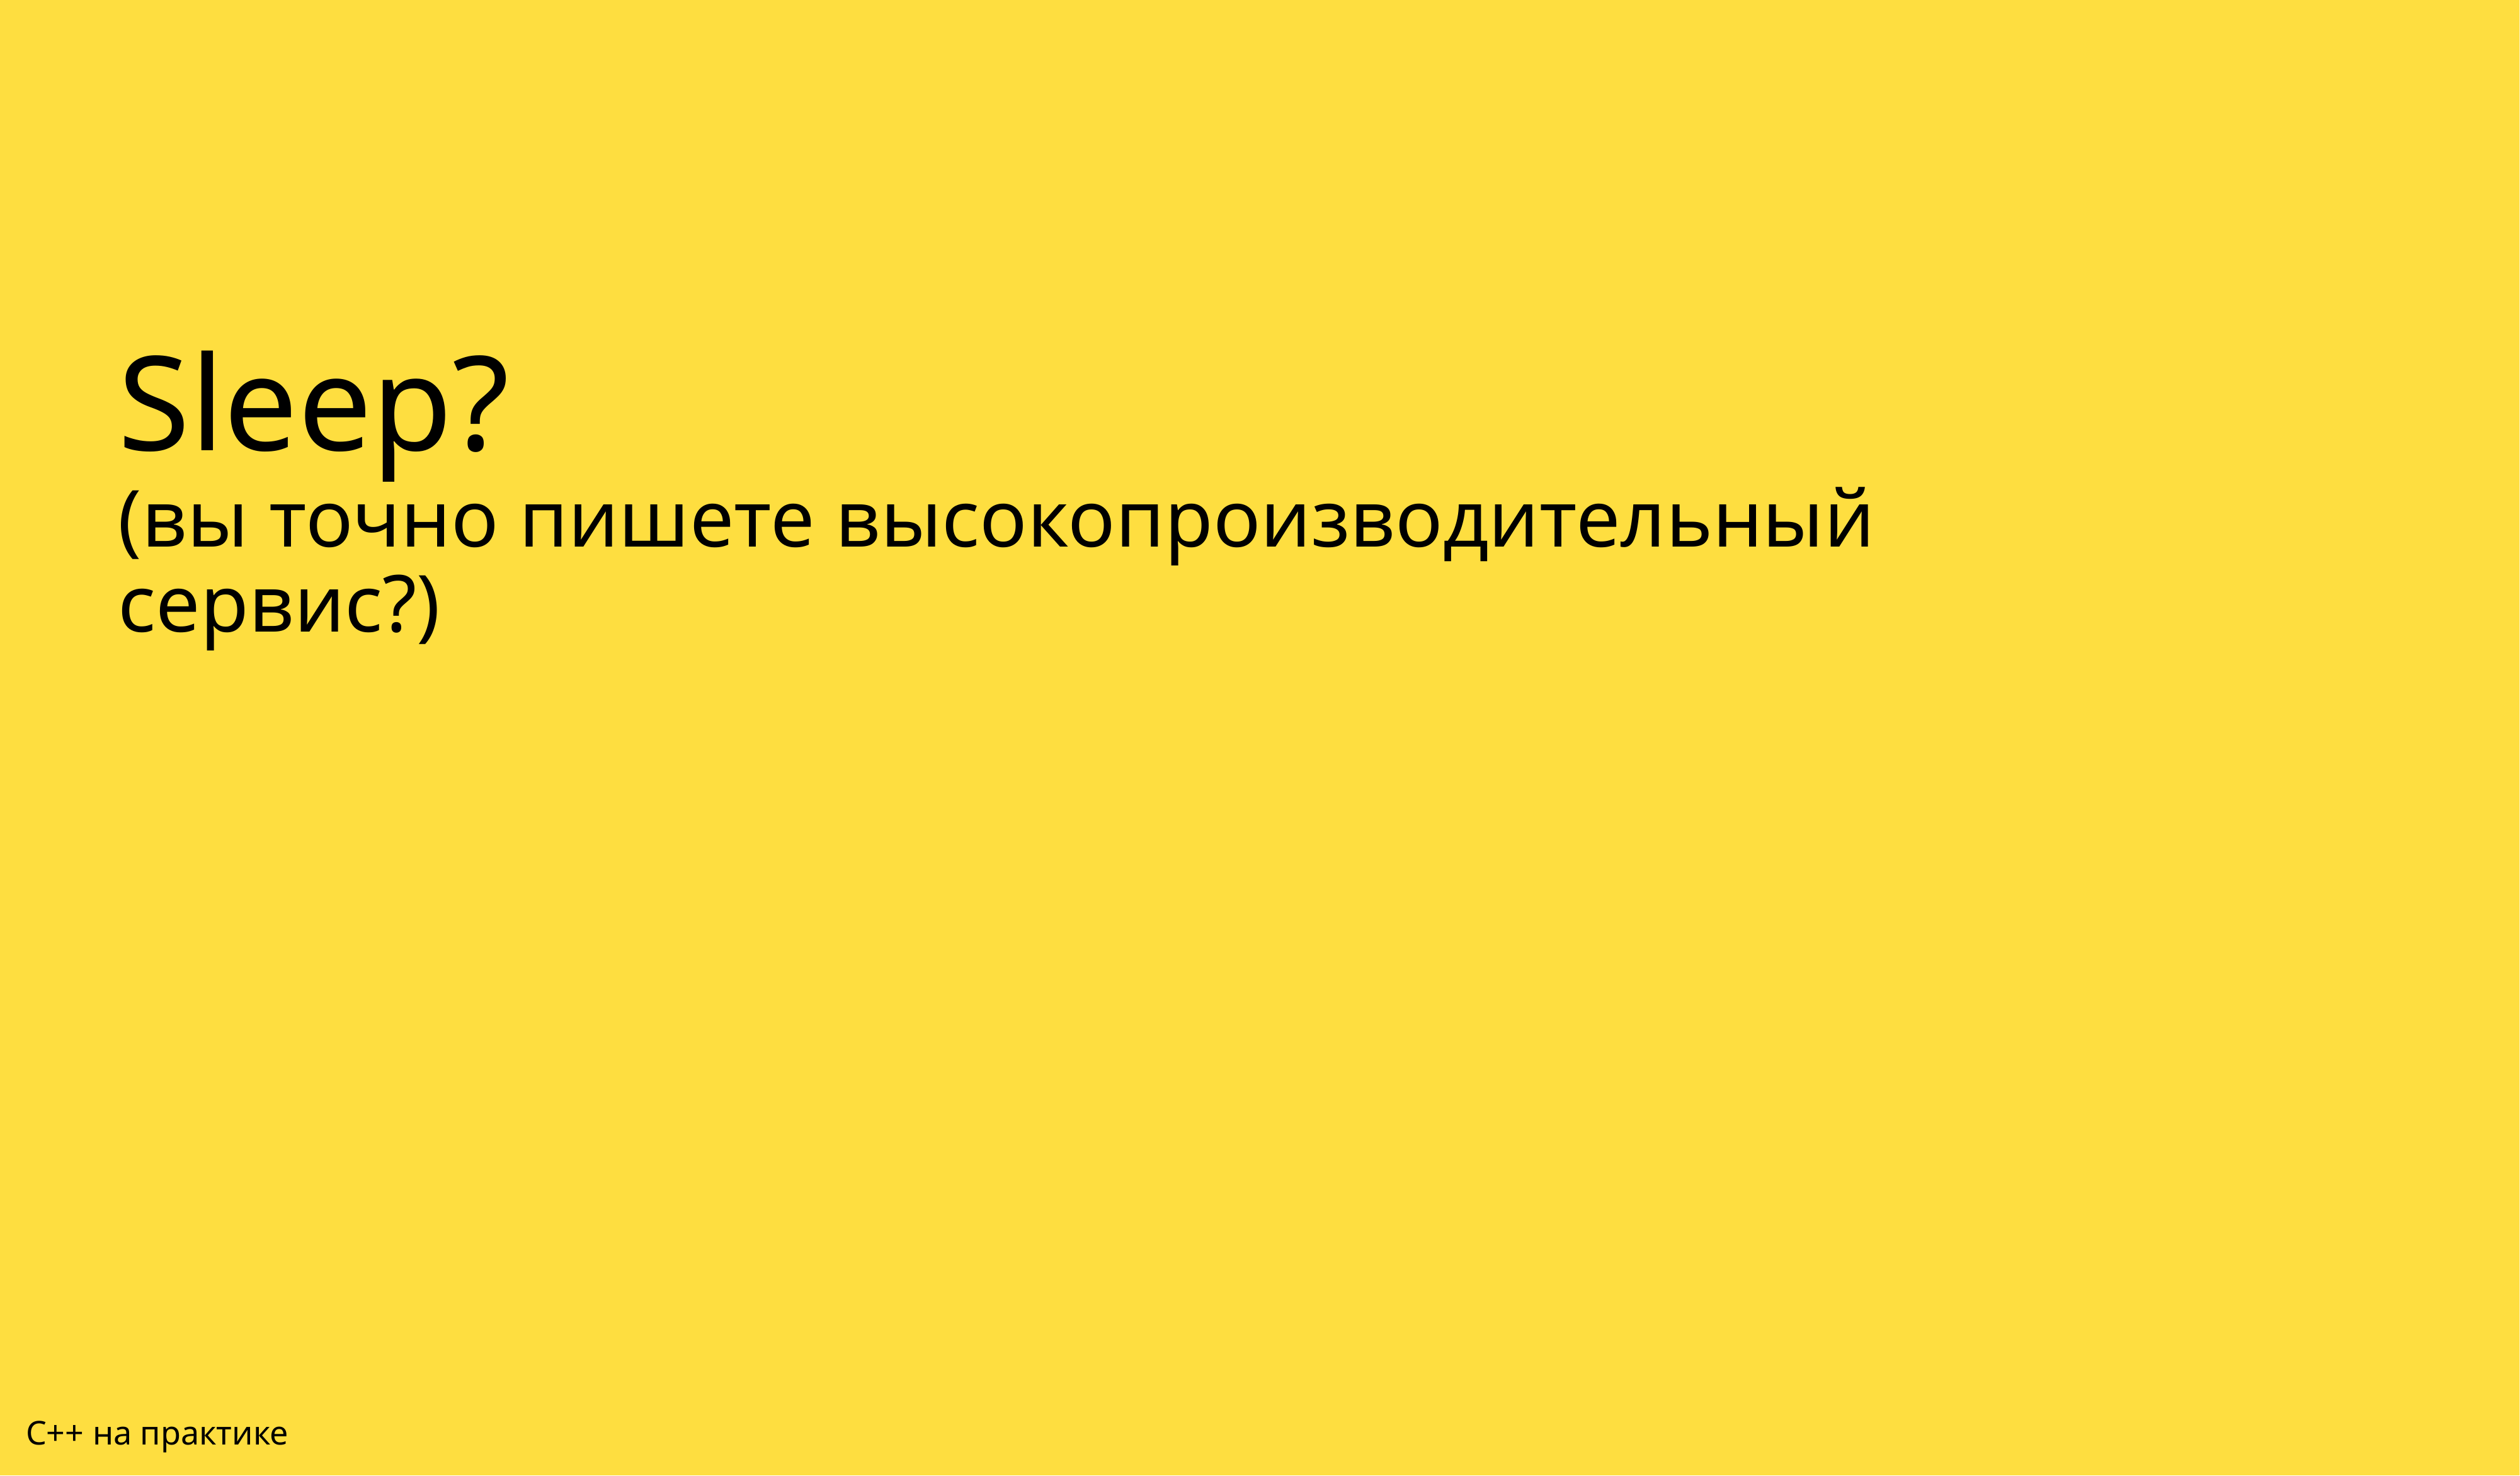

# Sleep? (вы точно пишете высокопроизводительный сервис?)
C++ на практике